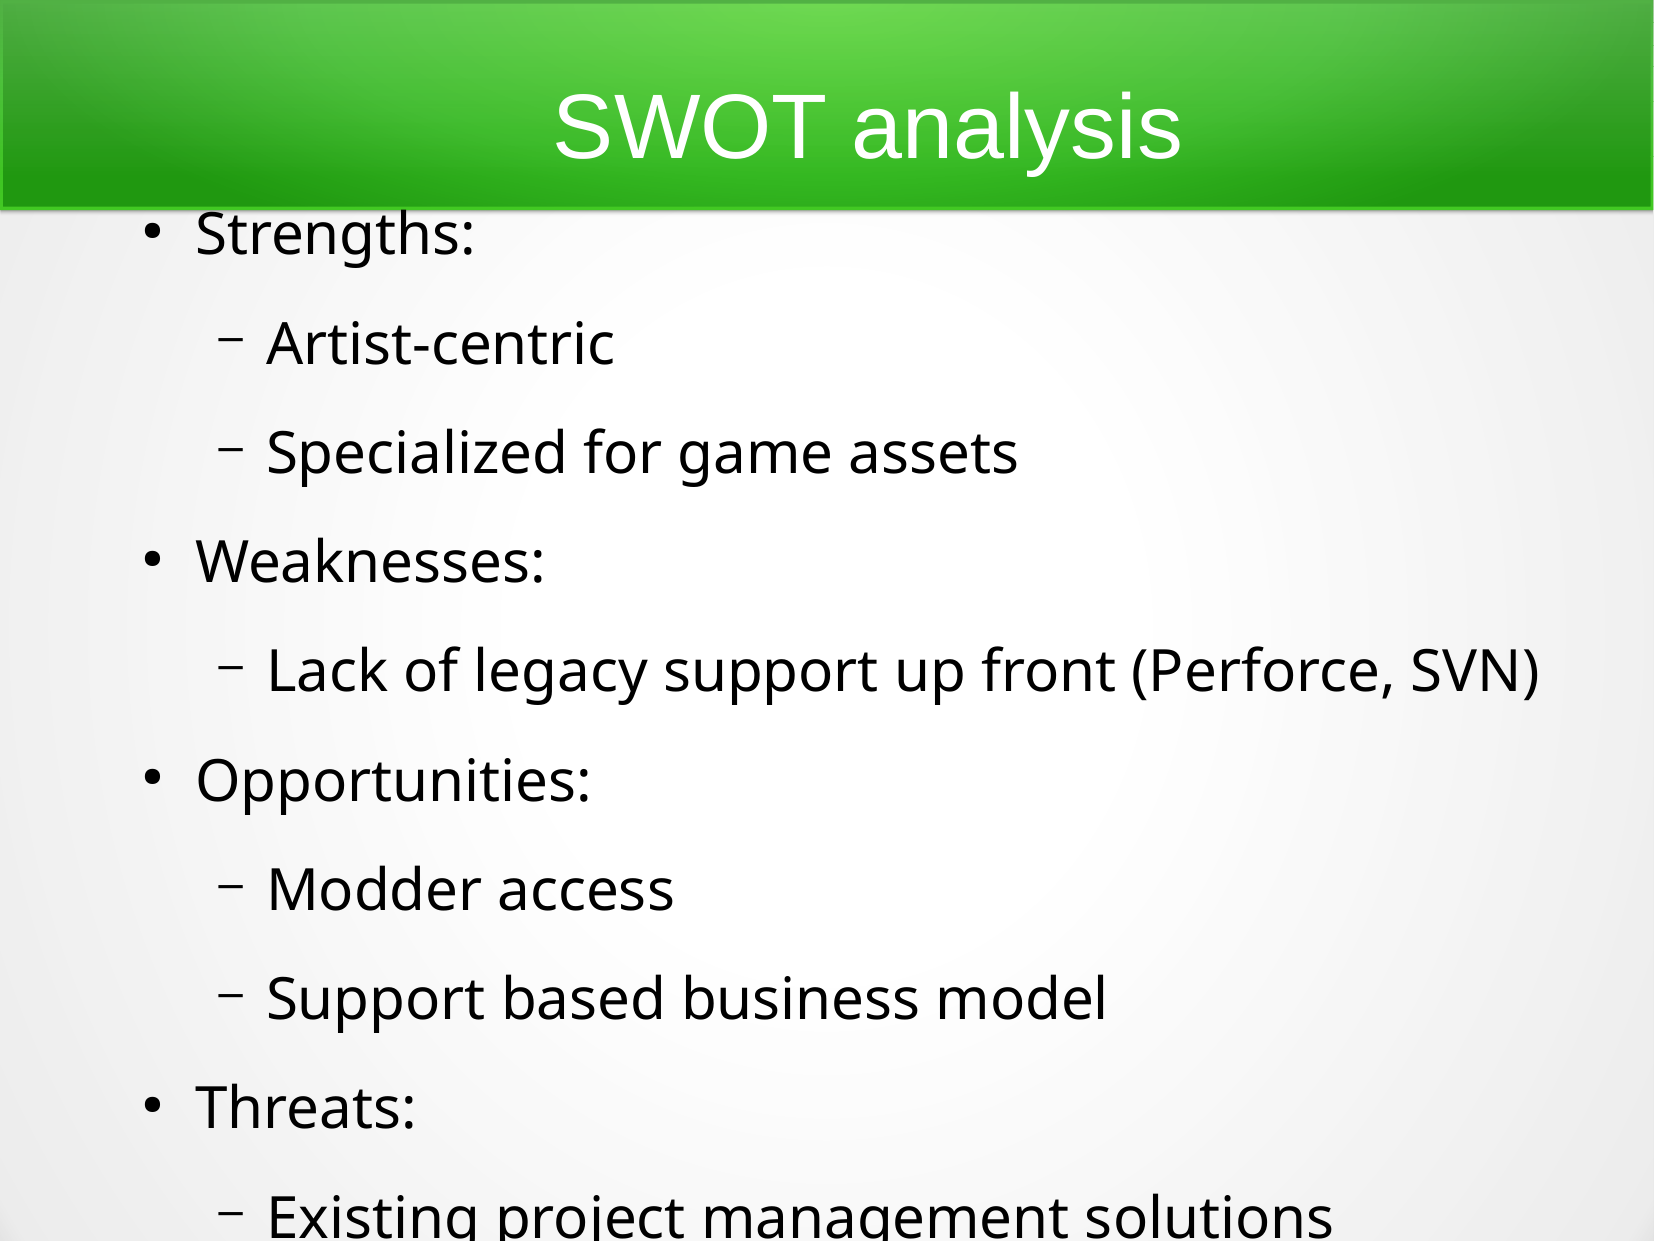

# SWOT analysis
Strengths:
Artist-centric
Specialized for game assets
Weaknesses:
Lack of legacy support up front (Perforce, SVN)
Opportunities:
Modder access
Support based business model
Threats:
Existing project management solutions